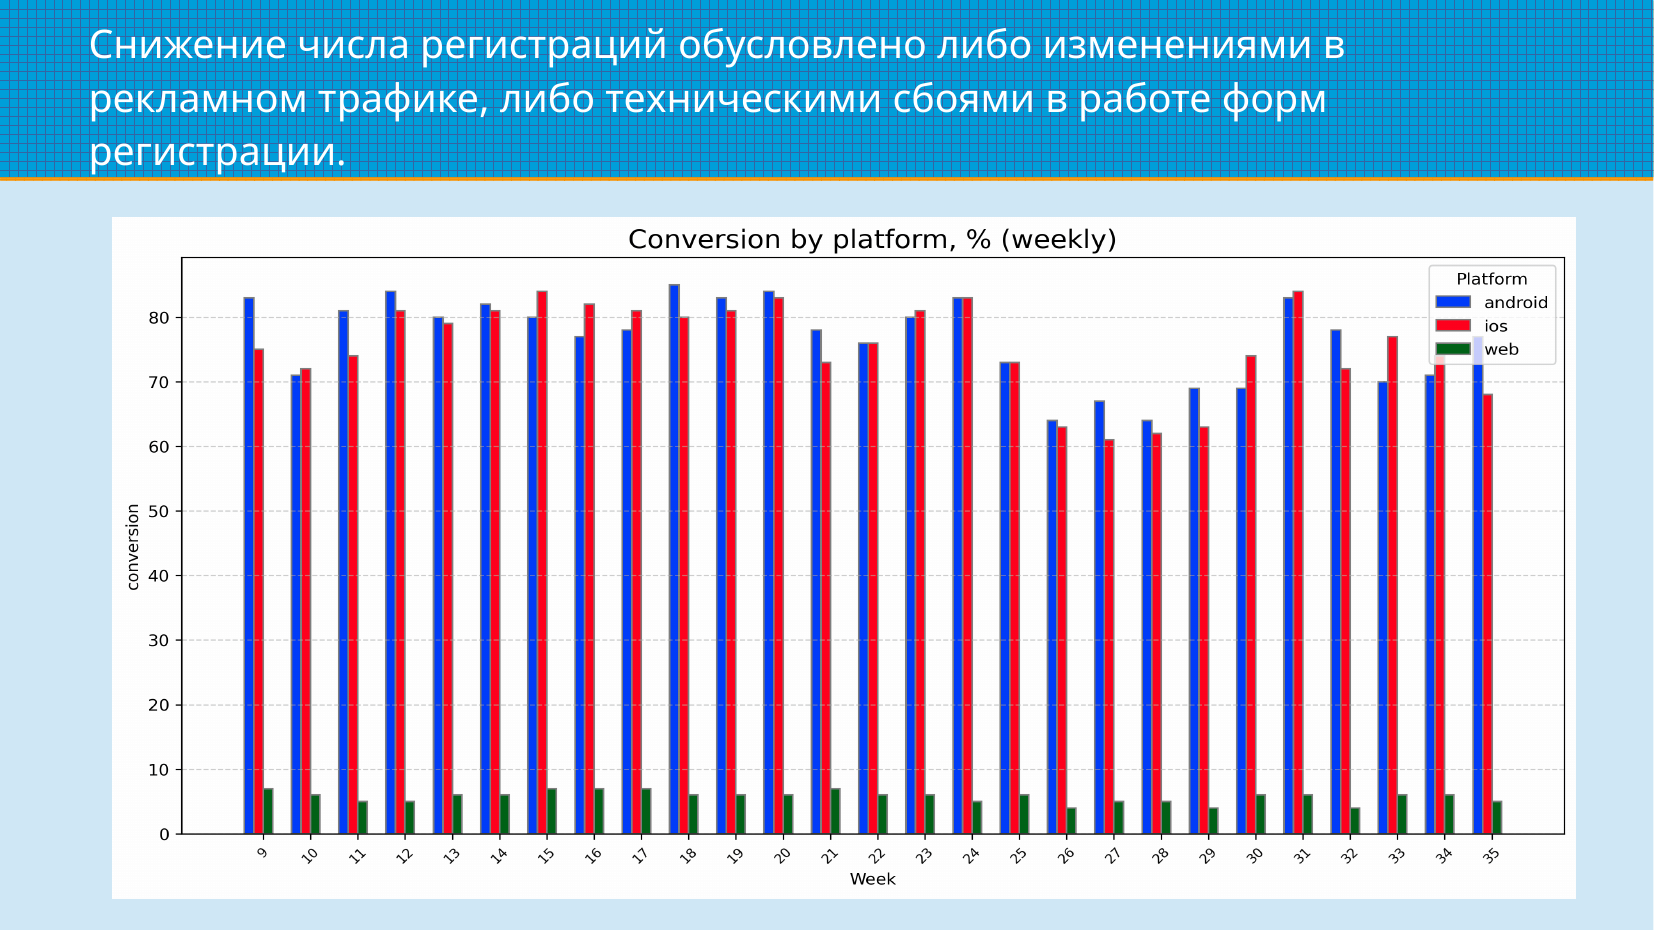

# Снижение числа регистраций обусловлено либо изменениями в рекламном трафике, либо техническими сбоями в работе форм регистрации.